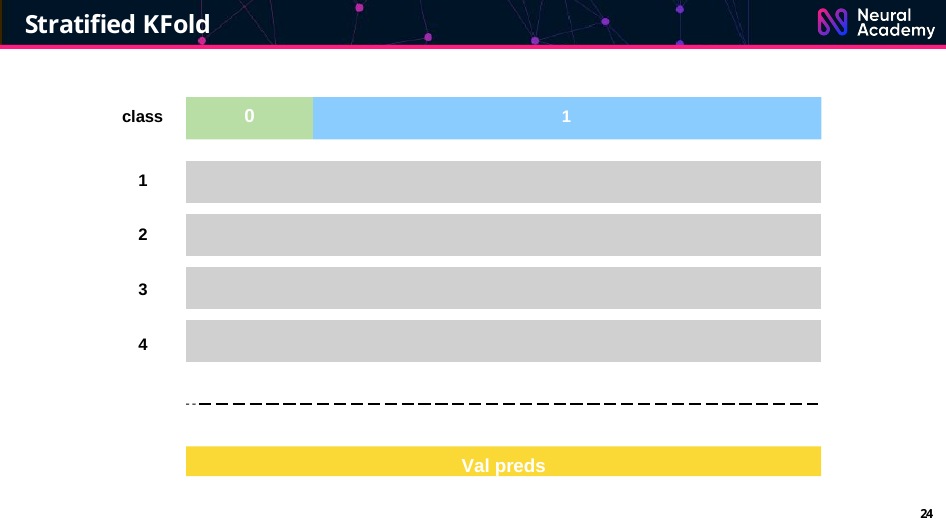

Stratiﬁed KFold
0
class
1
| |
| --- |
| |
| |
| |
1
2
3
4
Val preds